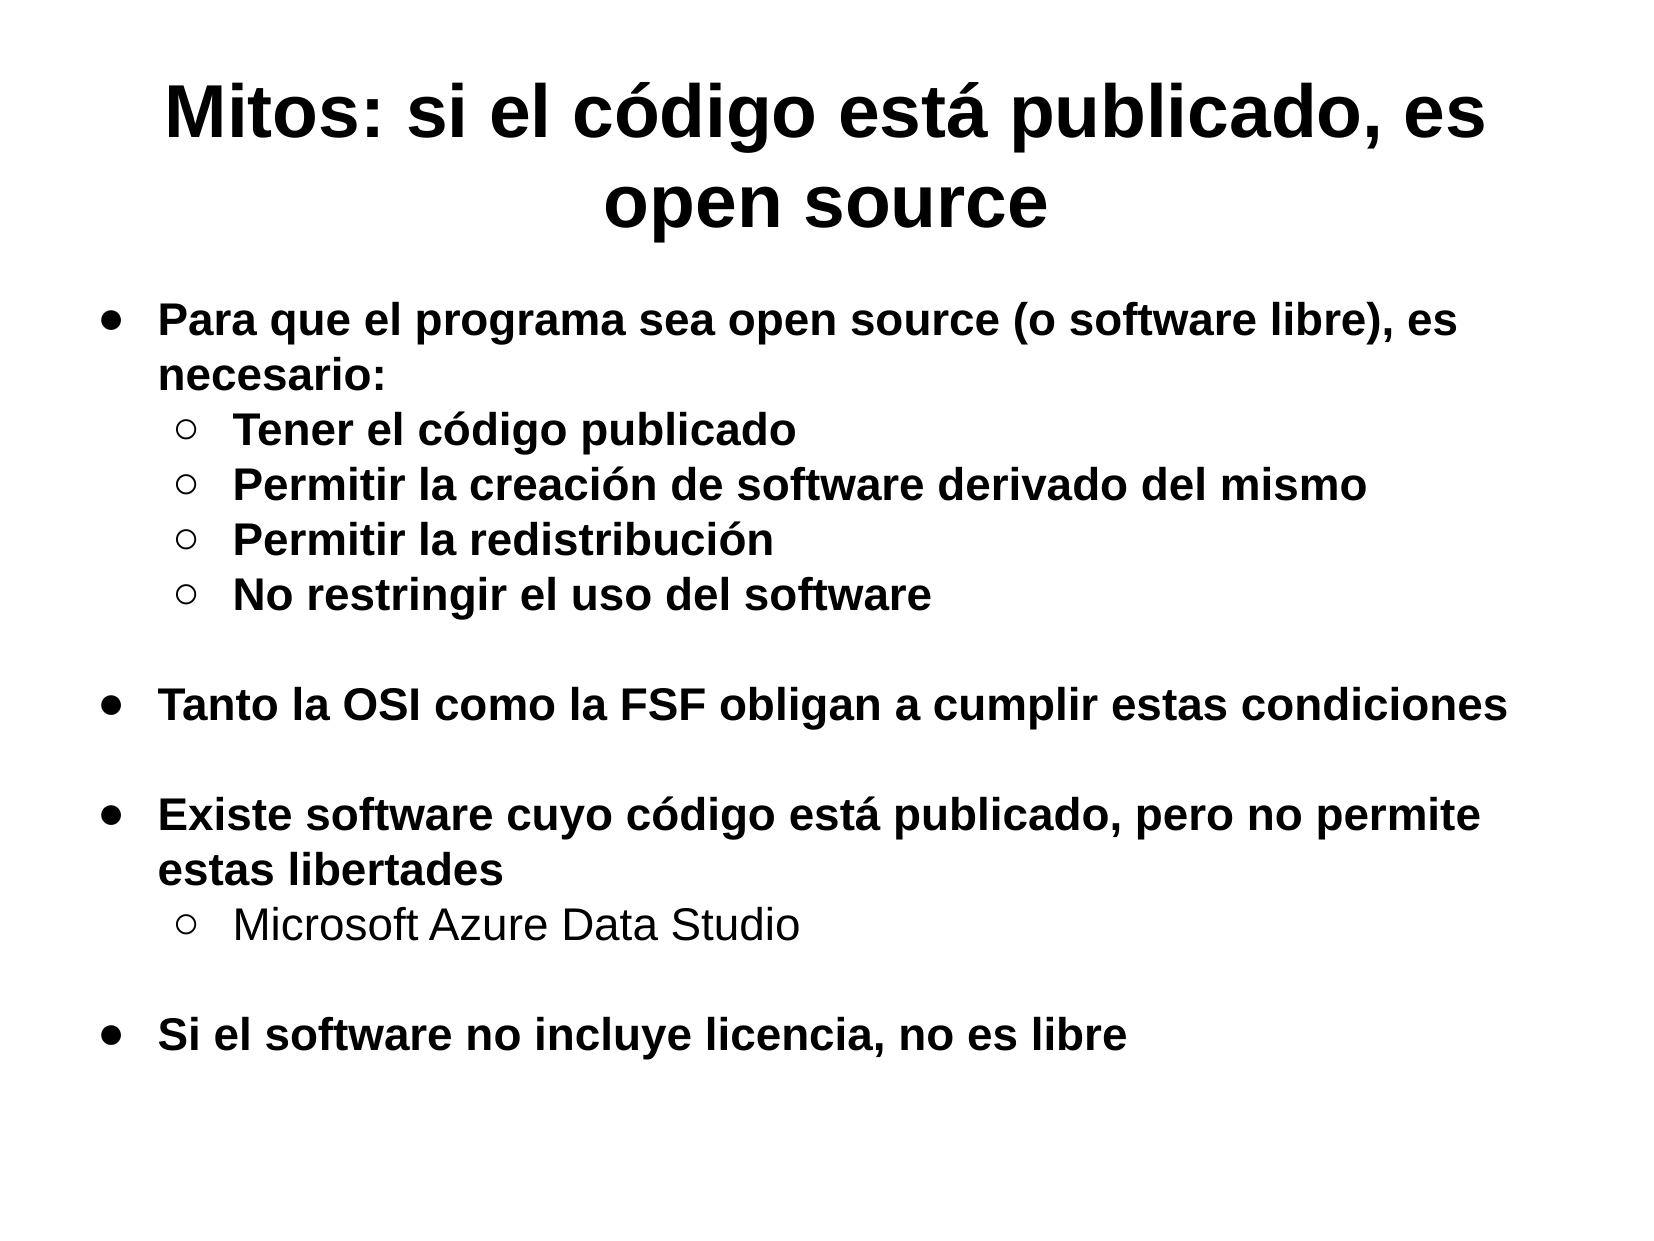

Mitos: si el código está publicado, es open source
Para que el programa sea open source (o software libre), es necesario:
Tener el código publicado
Permitir la creación de software derivado del mismo
Permitir la redistribución
No restringir el uso del software
Tanto la OSI como la FSF obligan a cumplir estas condiciones
Existe software cuyo código está publicado, pero no permite estas libertades
Microsoft Azure Data Studio
Si el software no incluye licencia, no es libre